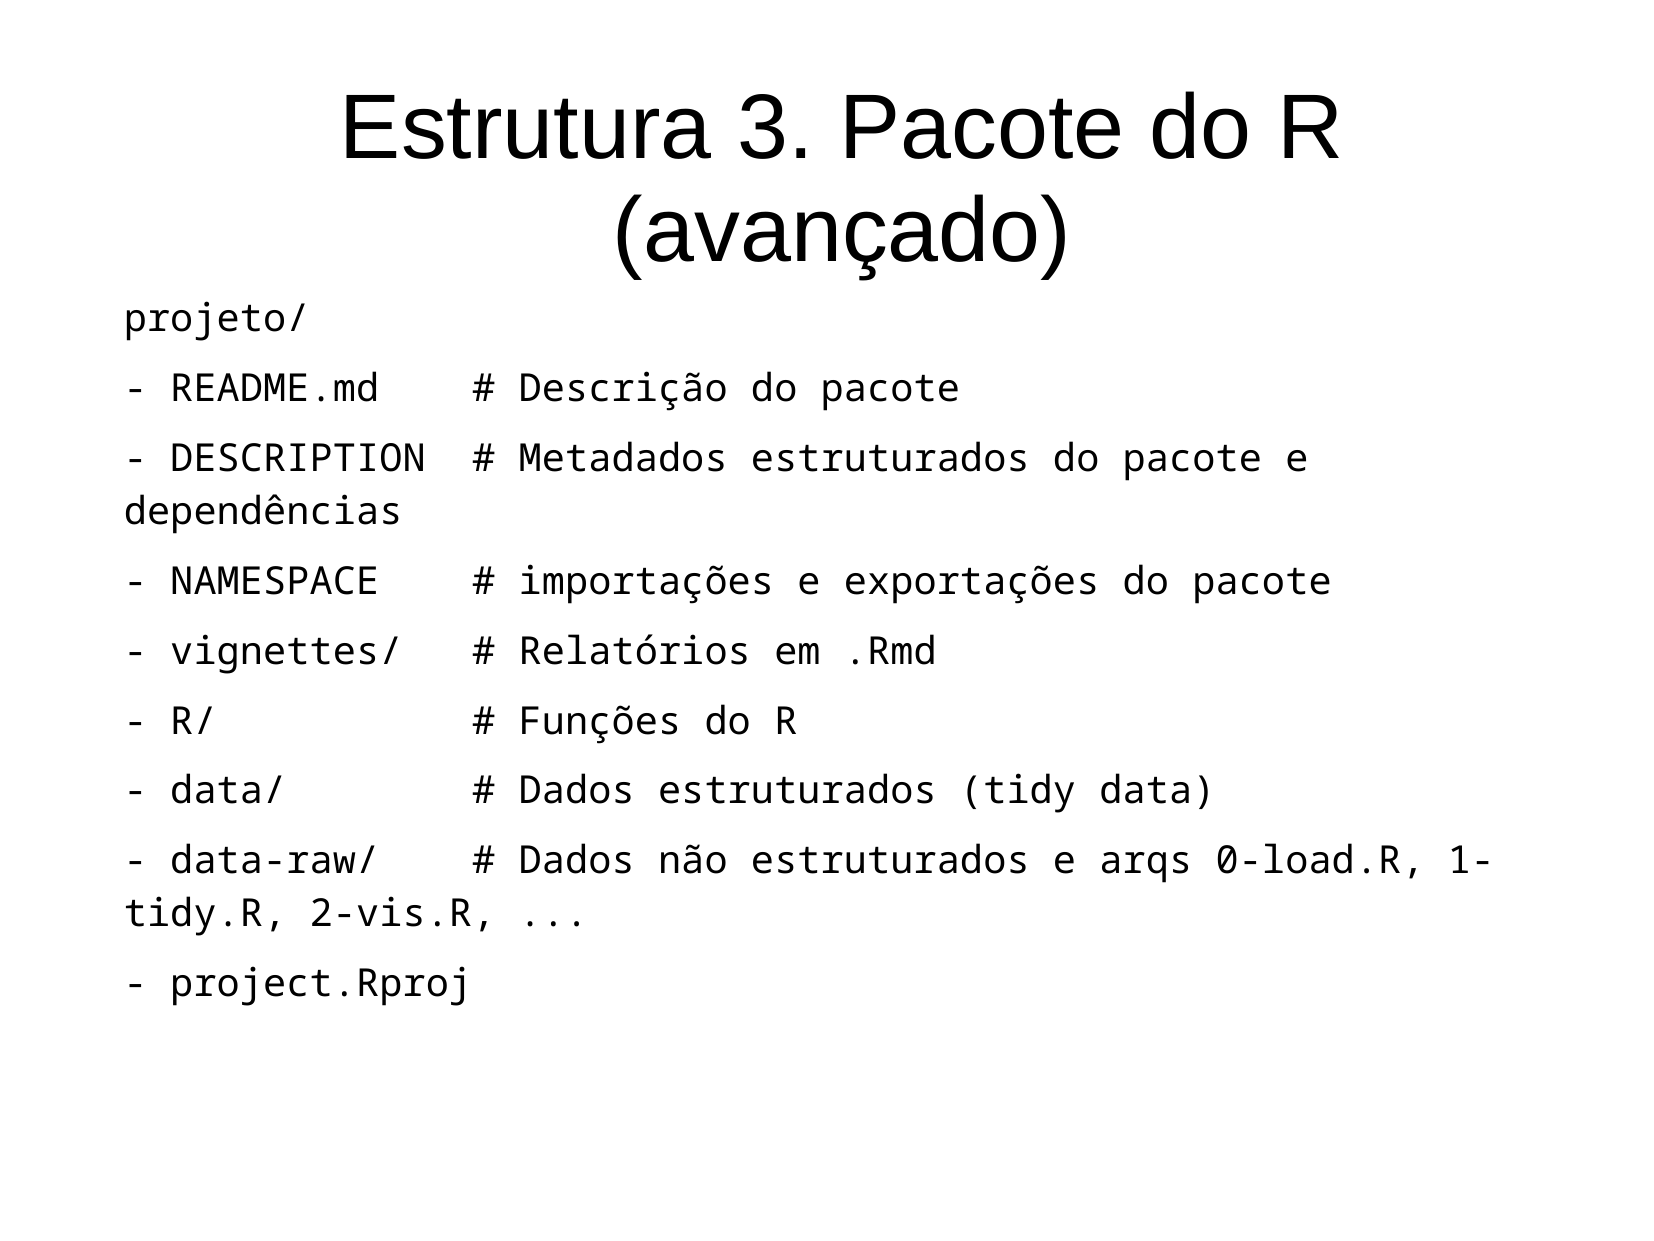

# Estrutura 3. Pacote do R (avançado)
projeto/
- README.md # Descrição do pacote
- DESCRIPTION # Metadados estruturados do pacote e dependências
- NAMESPACE # importações e exportações do pacote
- vignettes/ # Relatórios em .Rmd
- R/ # Funções do R
- data/ # Dados estruturados (tidy data)
- data-raw/ # Dados não estruturados e arqs 0-load.R, 1-tidy.R, 2-vis.R, ...
- project.Rproj